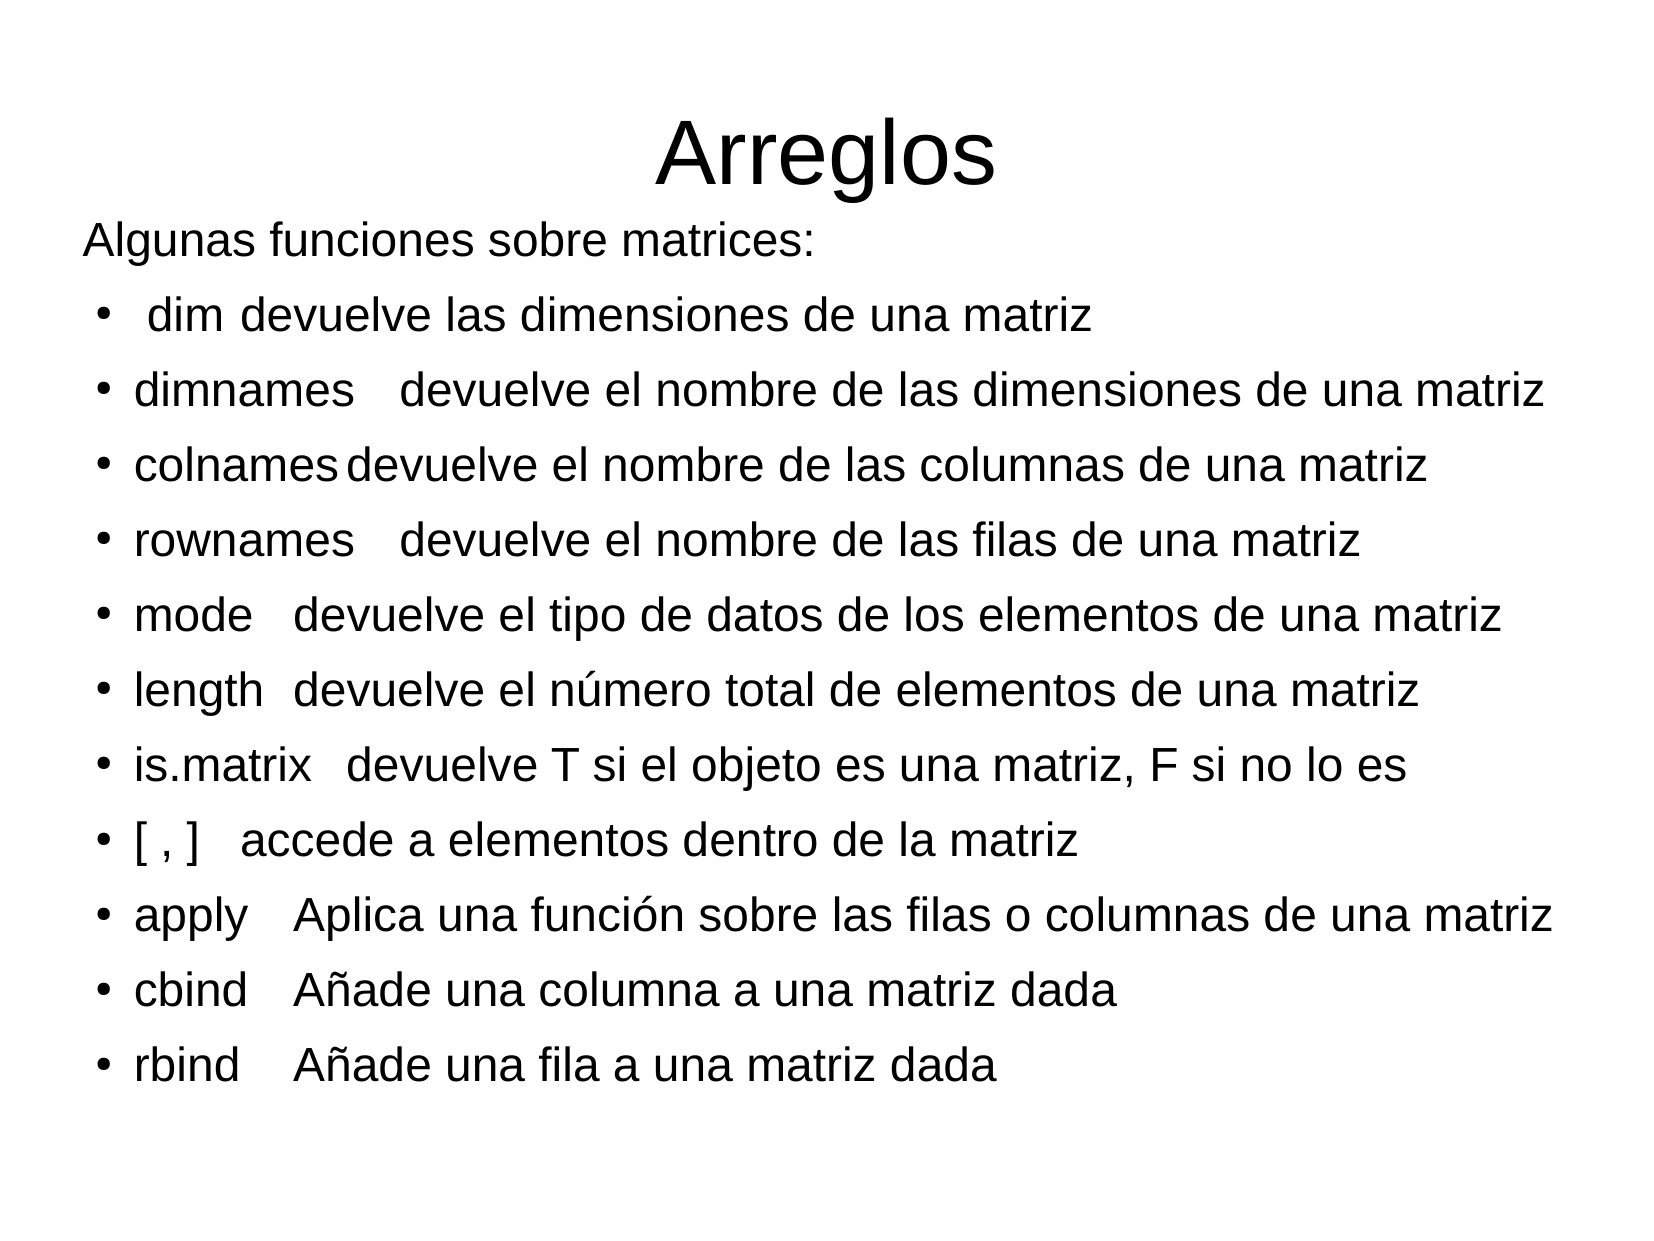

# Arreglos
Algunas funciones sobre matrices:
 dim	devuelve las dimensiones de una matriz
dimnames	devuelve el nombre de las dimensiones de una matriz
colnames	devuelve el nombre de las columnas de una matriz
rownames	devuelve el nombre de las filas de una matriz
mode	devuelve el tipo de datos de los elementos de una matriz
length	devuelve el número total de elementos de una matriz
is.matrix 	devuelve T si el objeto es una matriz, F si no lo es
[ , ]	accede a elementos dentro de la matriz
apply	Aplica una función sobre las filas o columnas de una matriz
cbind	Añade una columna a una matriz dada
rbind	Añade una fila a una matriz dada